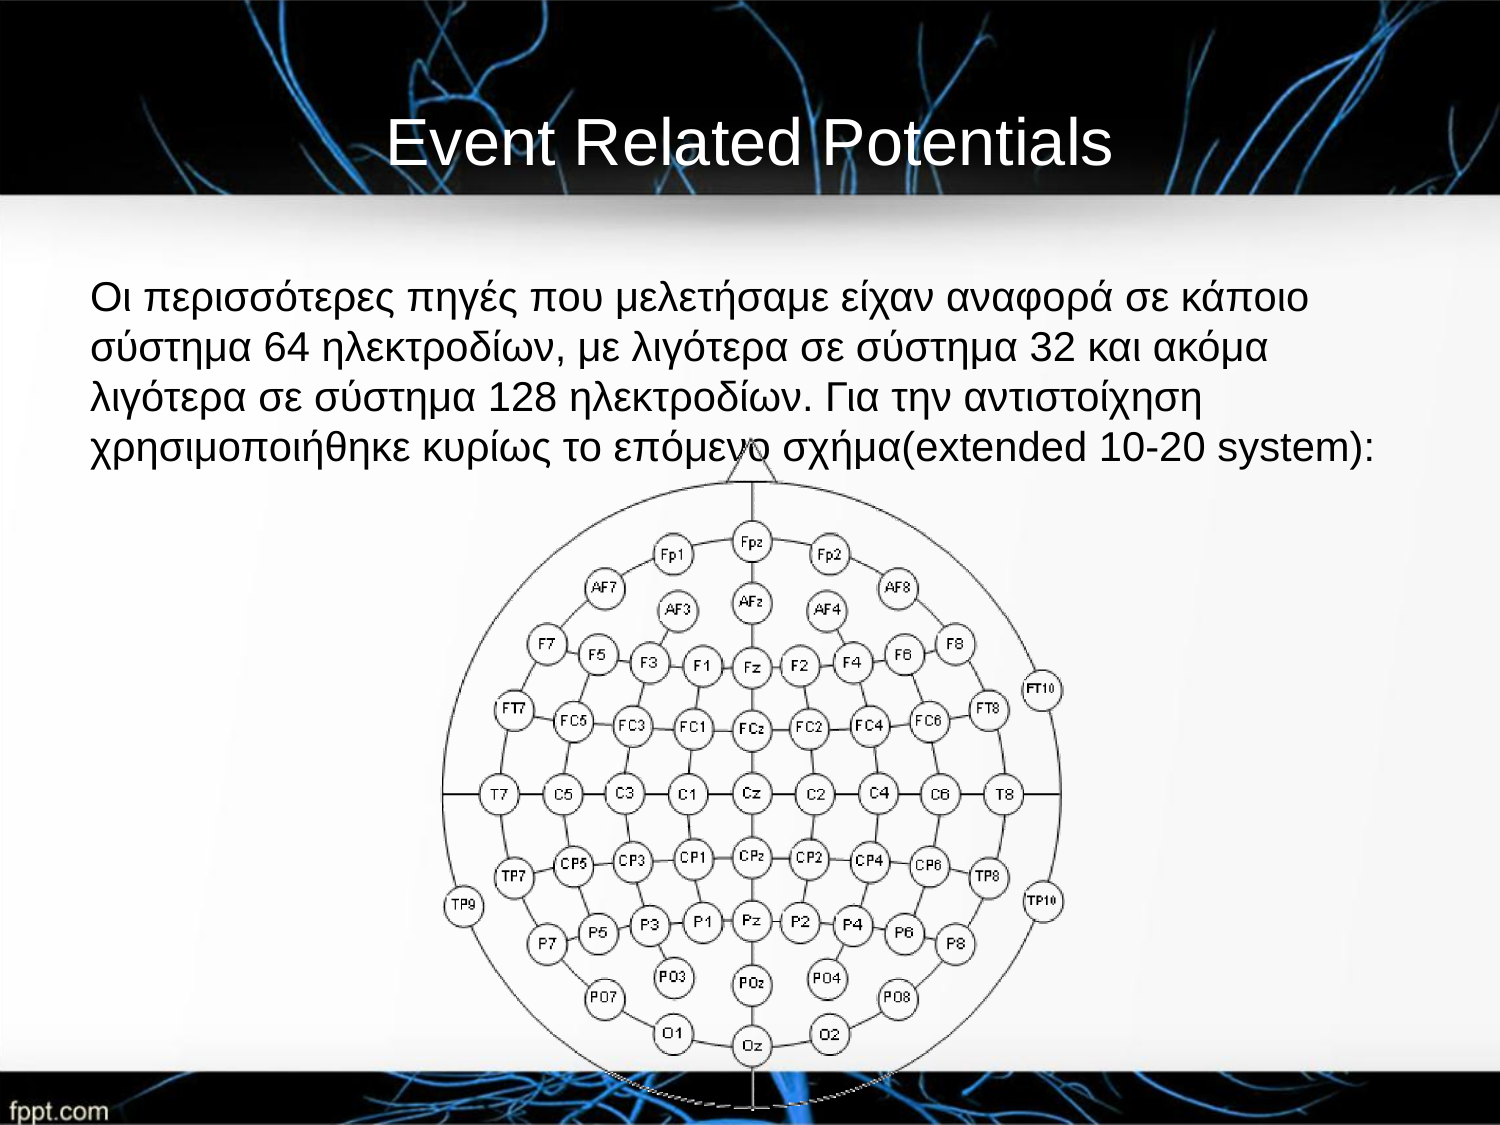

# Event Related Potentials
Οι περισσότερες πηγές που μελετήσαμε είχαν αναφορά σε κάποιο σύστημα 64 ηλεκτροδίων, με λιγότερα σε σύστημα 32 και ακόμα λιγότερα σε σύστημα 128 ηλεκτροδίων. Για την αντιστοίχηση χρησιμοποιήθηκε κυρίως το επόμενο σχήμα(extended 10-20 system):